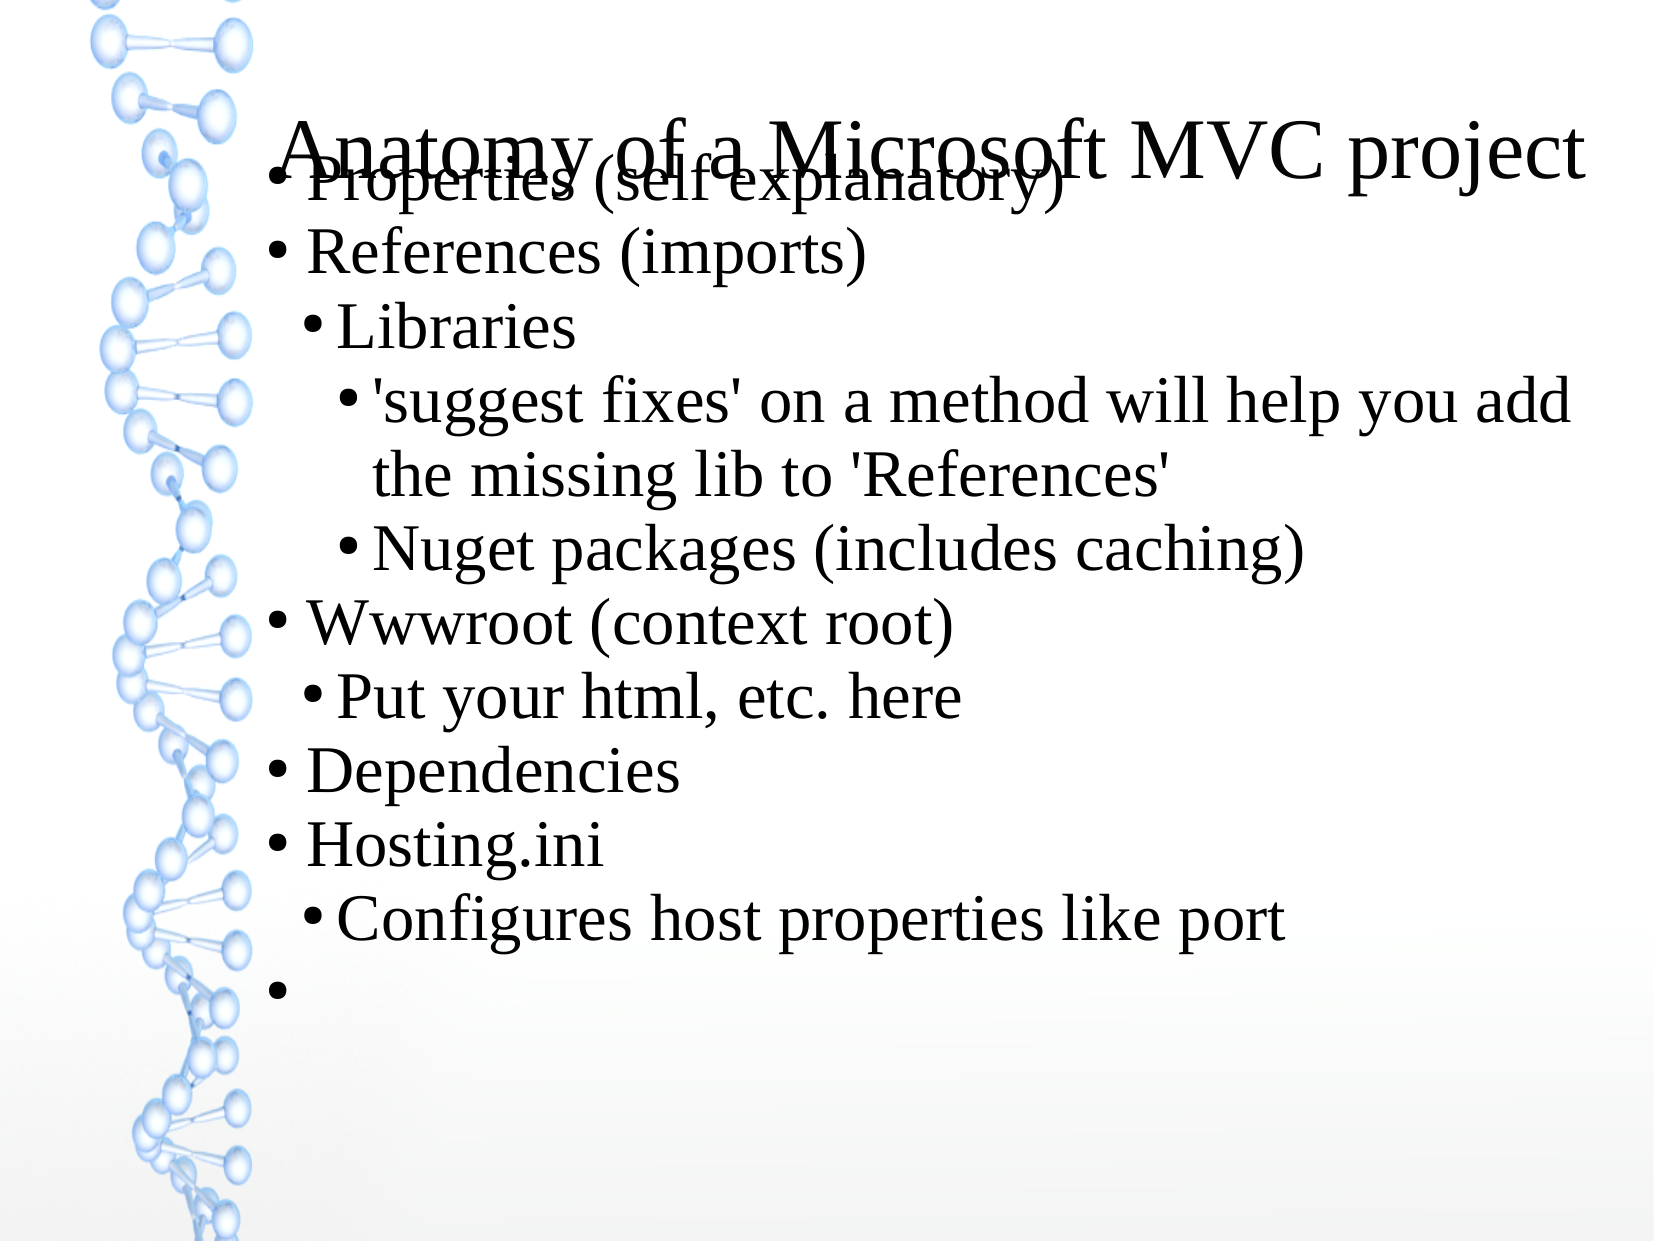

# Anatomy of a Microsoft MVC project
 Properties (self explanatory)
 References (imports)
Libraries
'suggest fixes' on a method will help you add the missing lib to 'References'
Nuget packages (includes caching)
 Wwwroot (context root)
Put your html, etc. here
 Dependencies
 Hosting.ini
Configures host properties like port